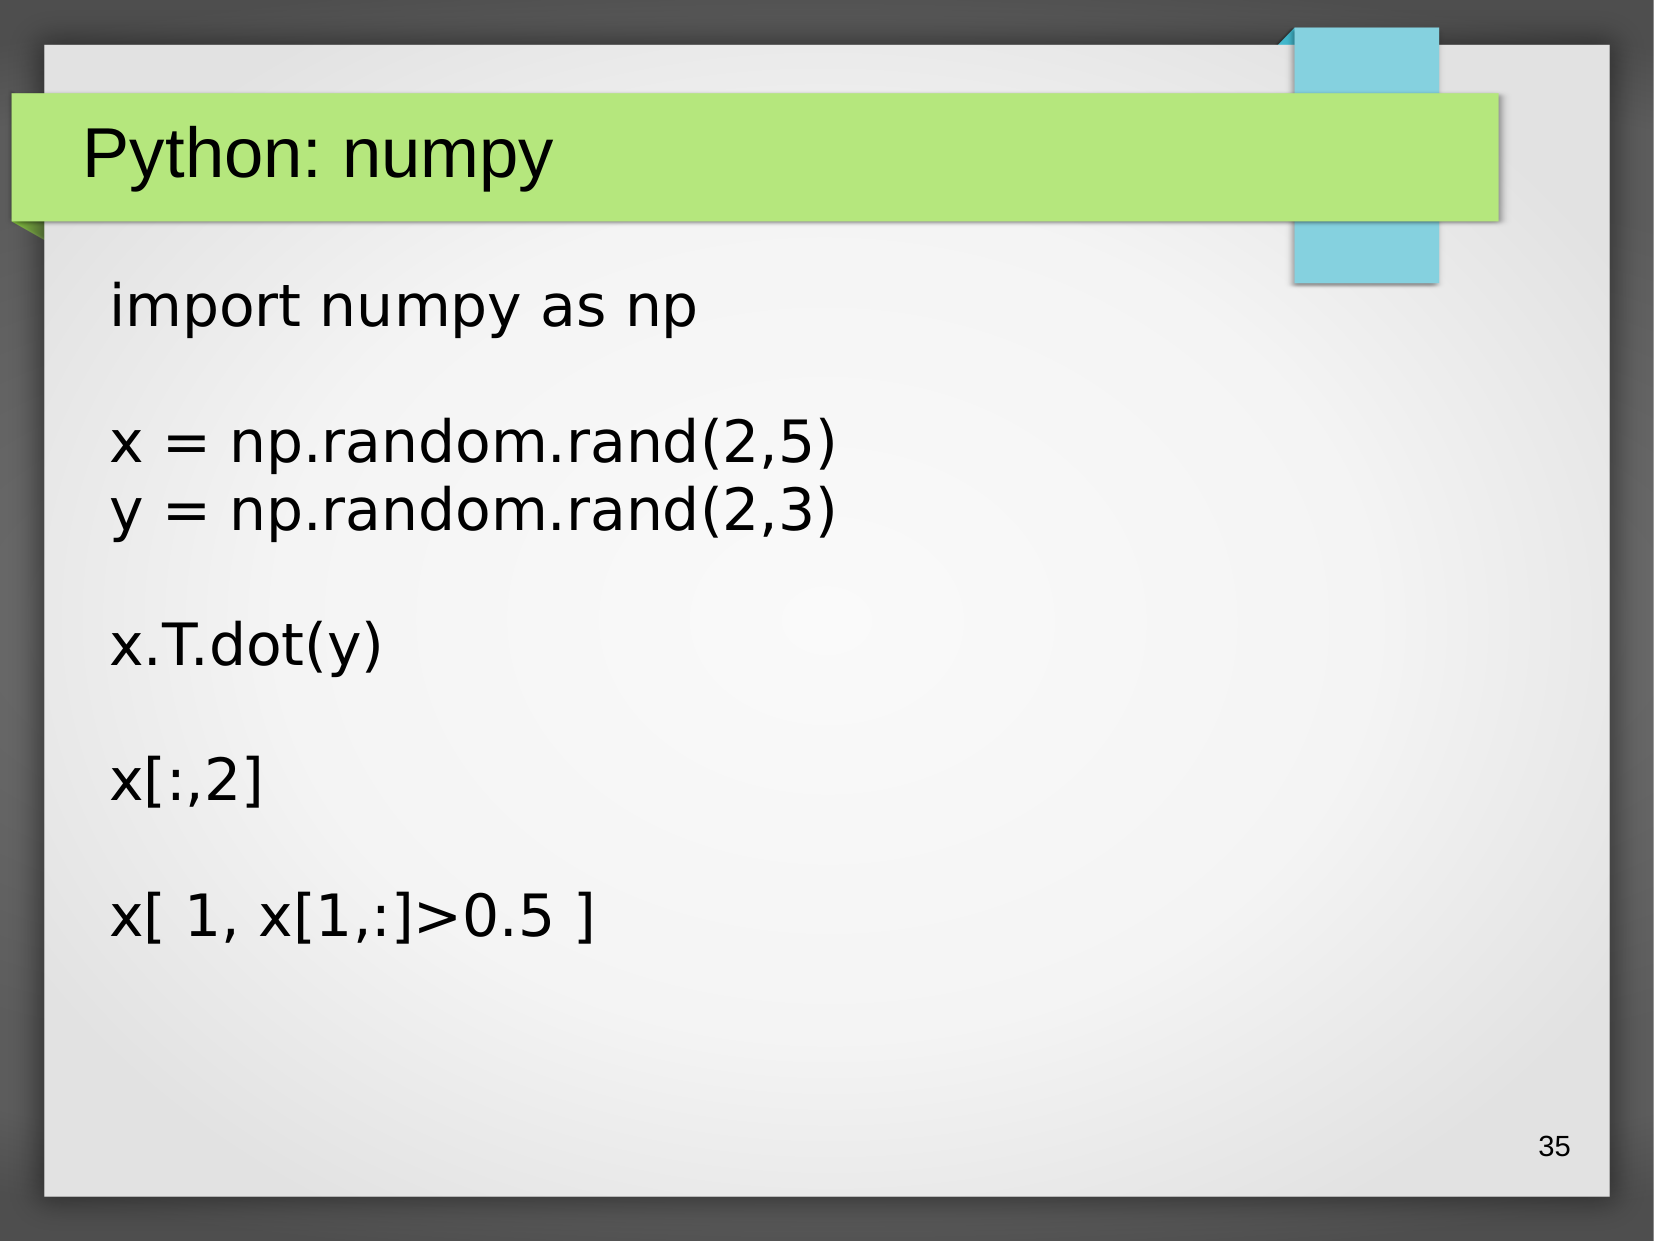

# Python: numpy
import numpy as np
x = np.random.rand(2,5)
y = np.random.rand(2,3)
x.T.dot(y)
x[:,2]
x[ 1, x[1,:]>0.5 ]
35